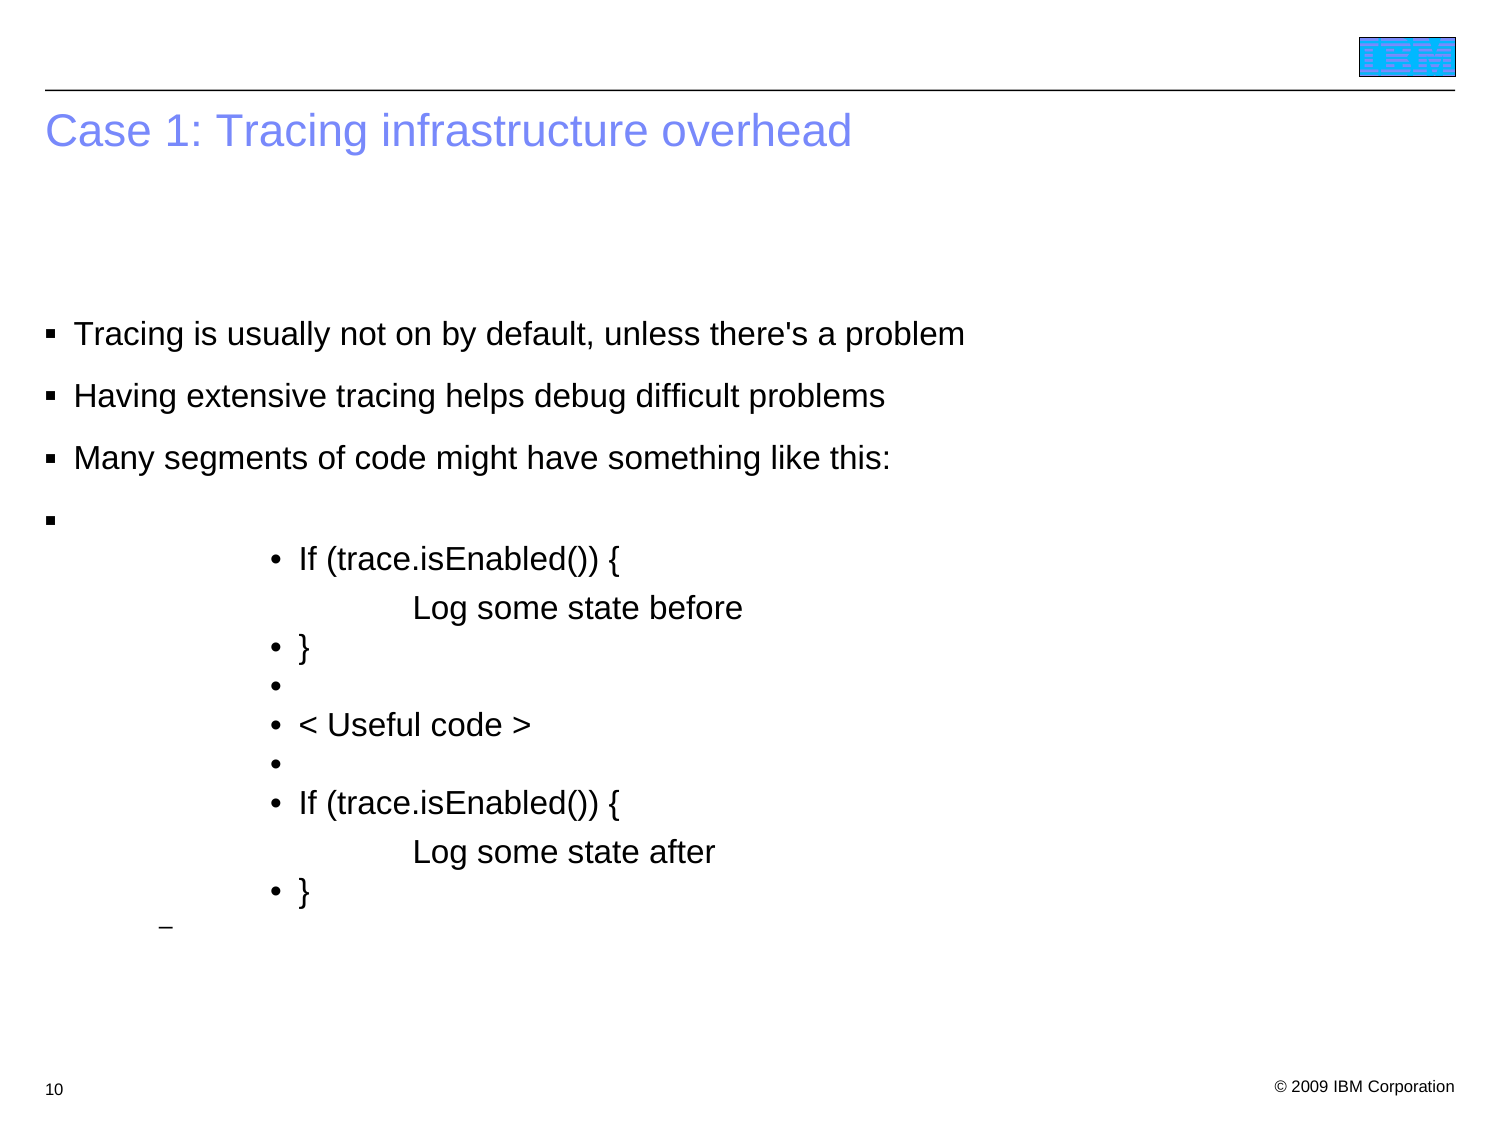

# Case 1: Tracing infrastructure overhead
Tracing is usually not on by default, unless there's a problem
Having extensive tracing helps debug difficult problems
Many segments of code might have something like this:
If (trace.isEnabled()) {
Log some state before
}
< Useful code >
If (trace.isEnabled()) {
Log some state after
}
10